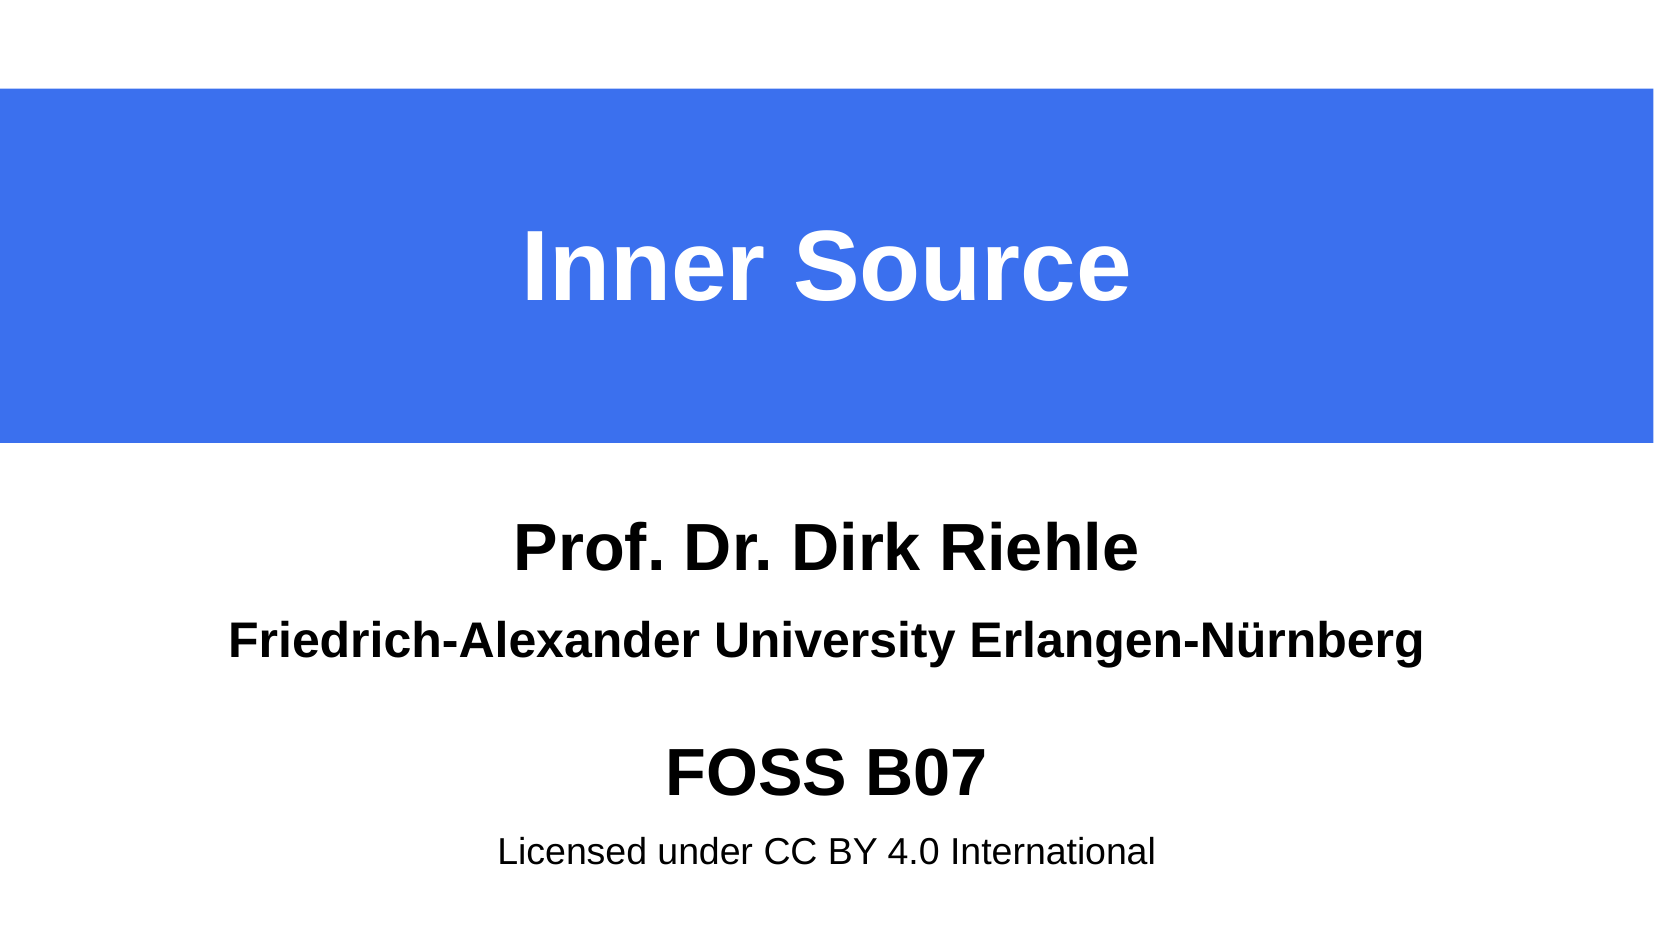

# Inner Source
Prof. Dr. Dirk Riehle
Friedrich-Alexander University Erlangen-Nürnberg
FOSS B07
Licensed under CC BY 4.0 International